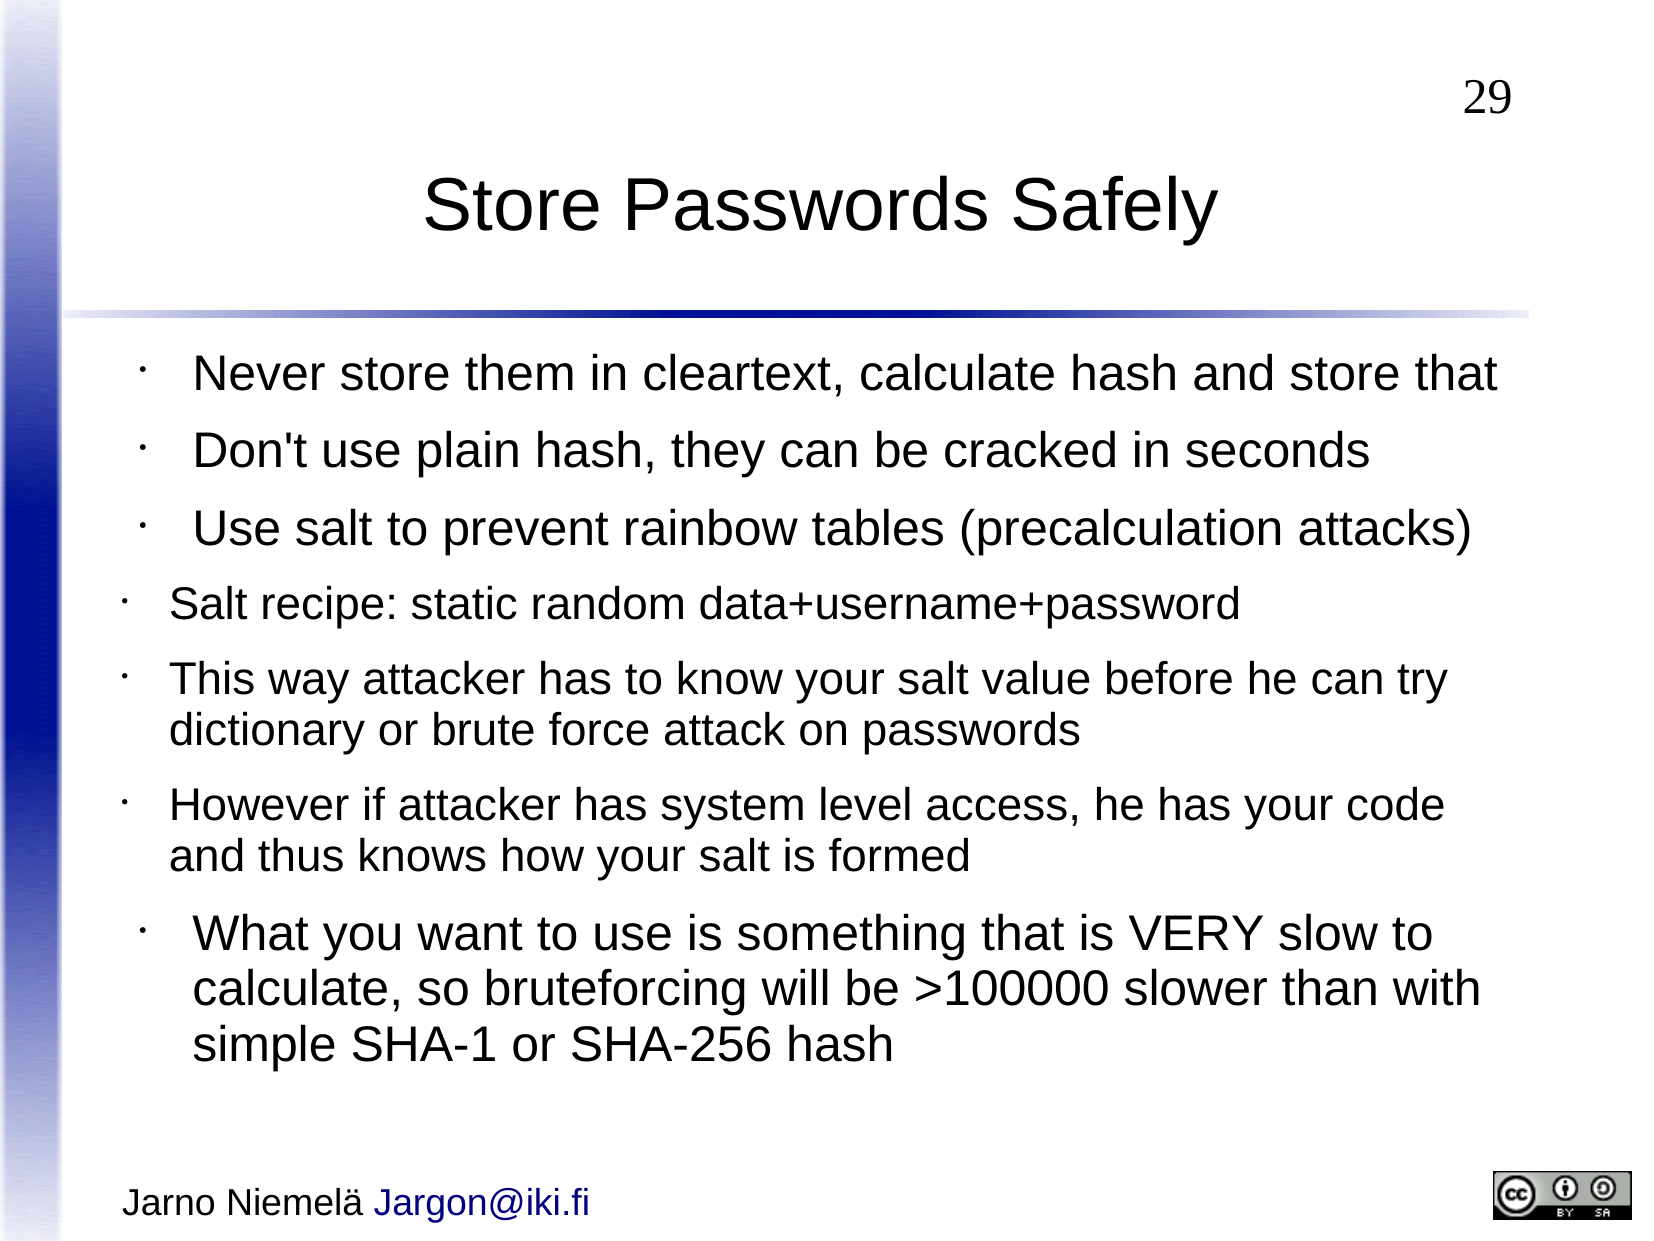

# Store Passwords Safely
Never store them in cleartext, calculate hash and store that
Don't use plain hash, they can be cracked in seconds
Use salt to prevent rainbow tables (precalculation attacks)
Salt recipe: static random data+username+password
This way attacker has to know your salt value before he can try dictionary or brute force attack on passwords
However if attacker has system level access, he has your code and thus knows how your salt is formed
What you want to use is something that is VERY slow to calculate, so bruteforcing will be >100000 slower than with simple SHA-1 or SHA-256 hash